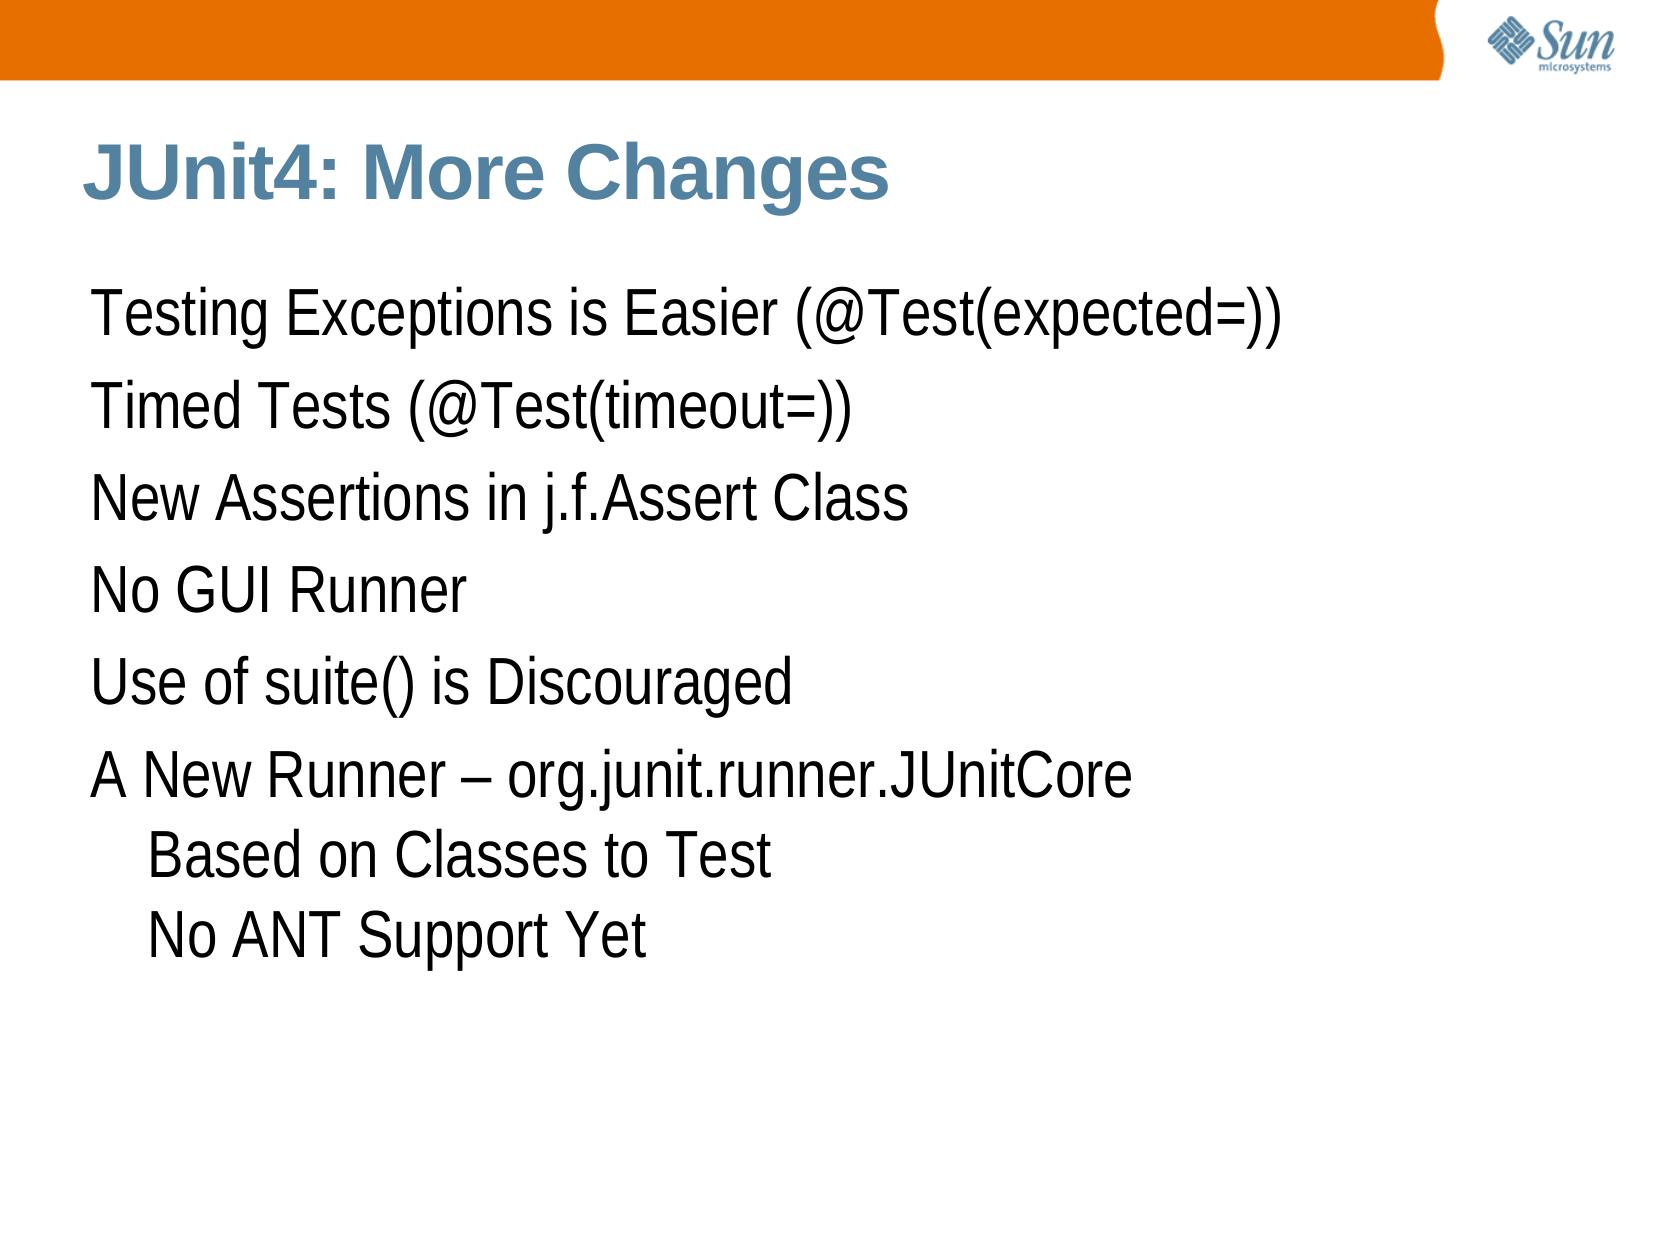

# JUnit4: More Changes
Testing Exceptions is Easier (@Test(expected=))
Timed Tests (@Test(timeout=))
New Assertions in j.f.Assert Class
No GUI Runner
Use of suite() is Discouraged
A New Runner – org.junit.runner.JUnitCore
Based on Classes to Test
No ANT Support Yet